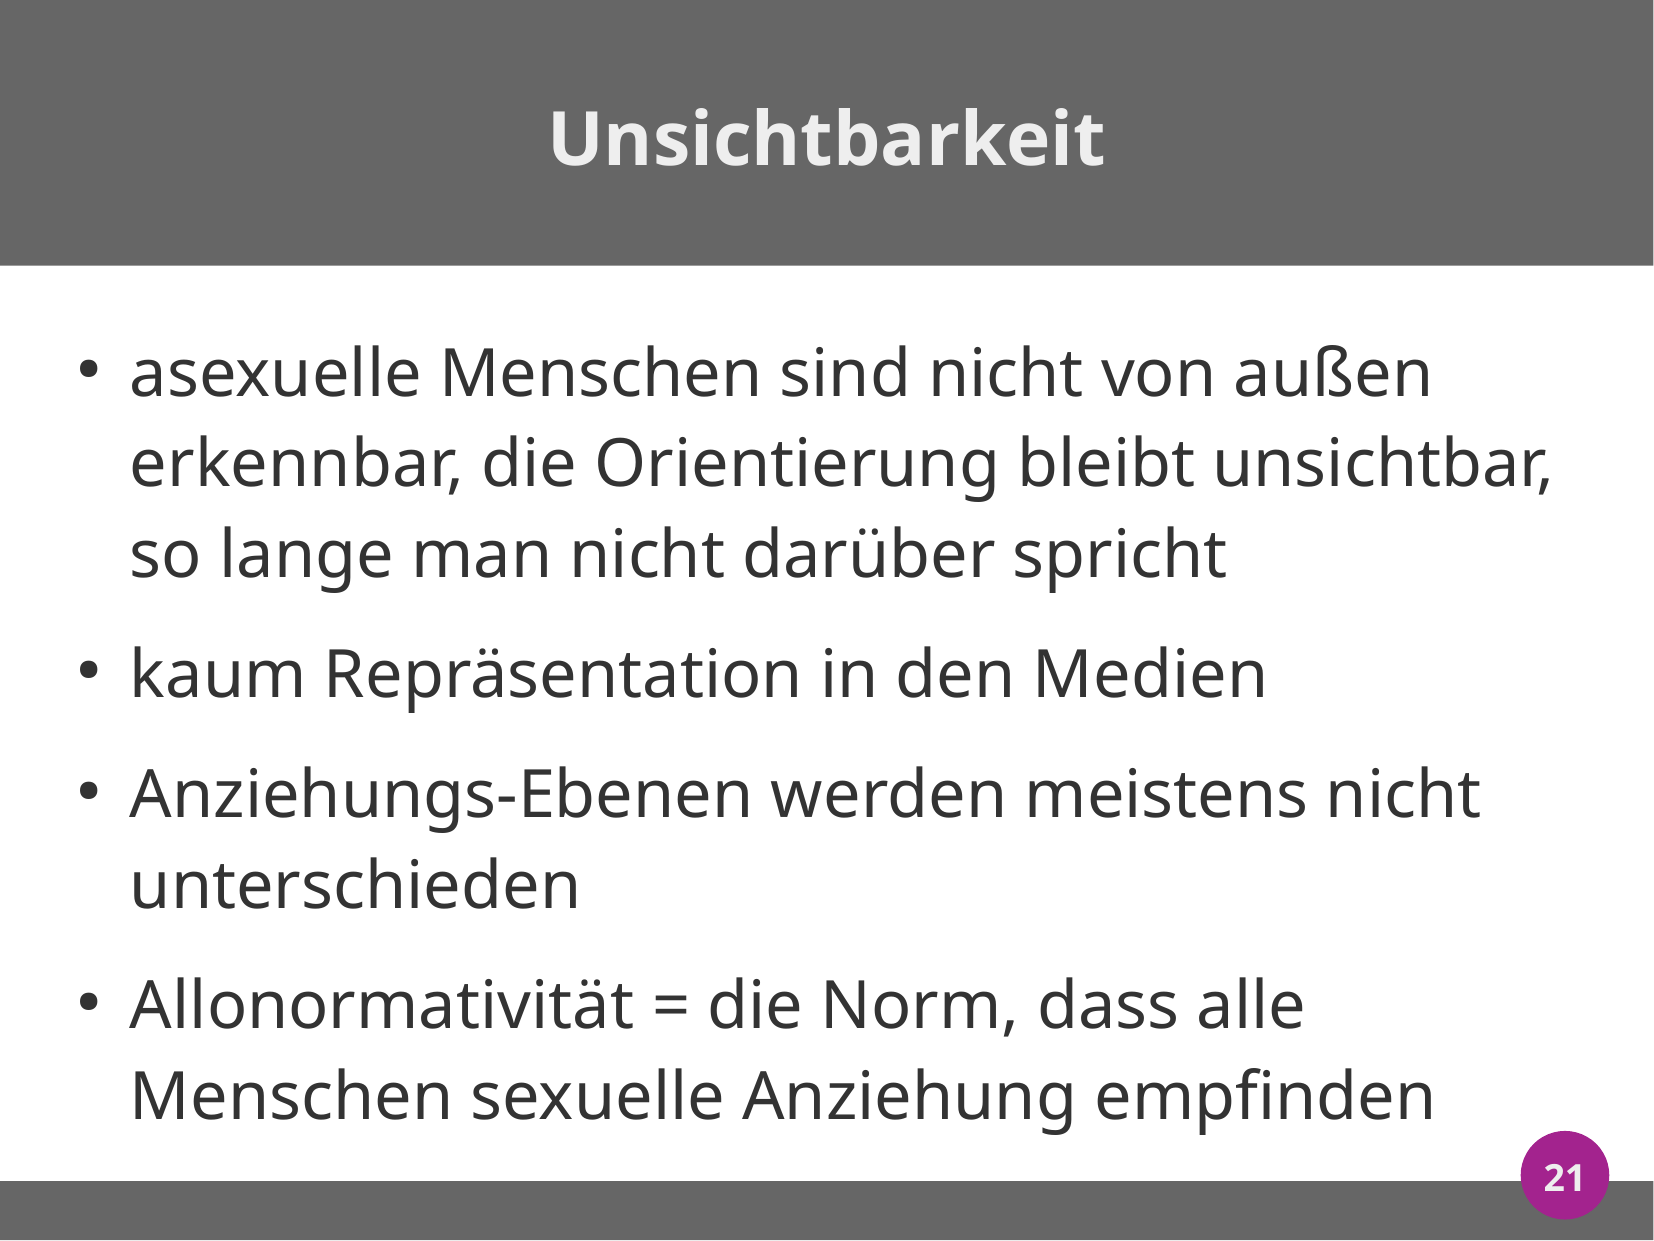

# Unsichtbarkeit
asexuelle Menschen sind nicht von außen erkennbar, die Orientierung bleibt unsichtbar, so lange man nicht darüber spricht
kaum Repräsentation in den Medien
Anziehungs-Ebenen werden meistens nicht unterschieden
Allonormativität = die Norm, dass alle Menschen sexuelle Anziehung empfinden
21